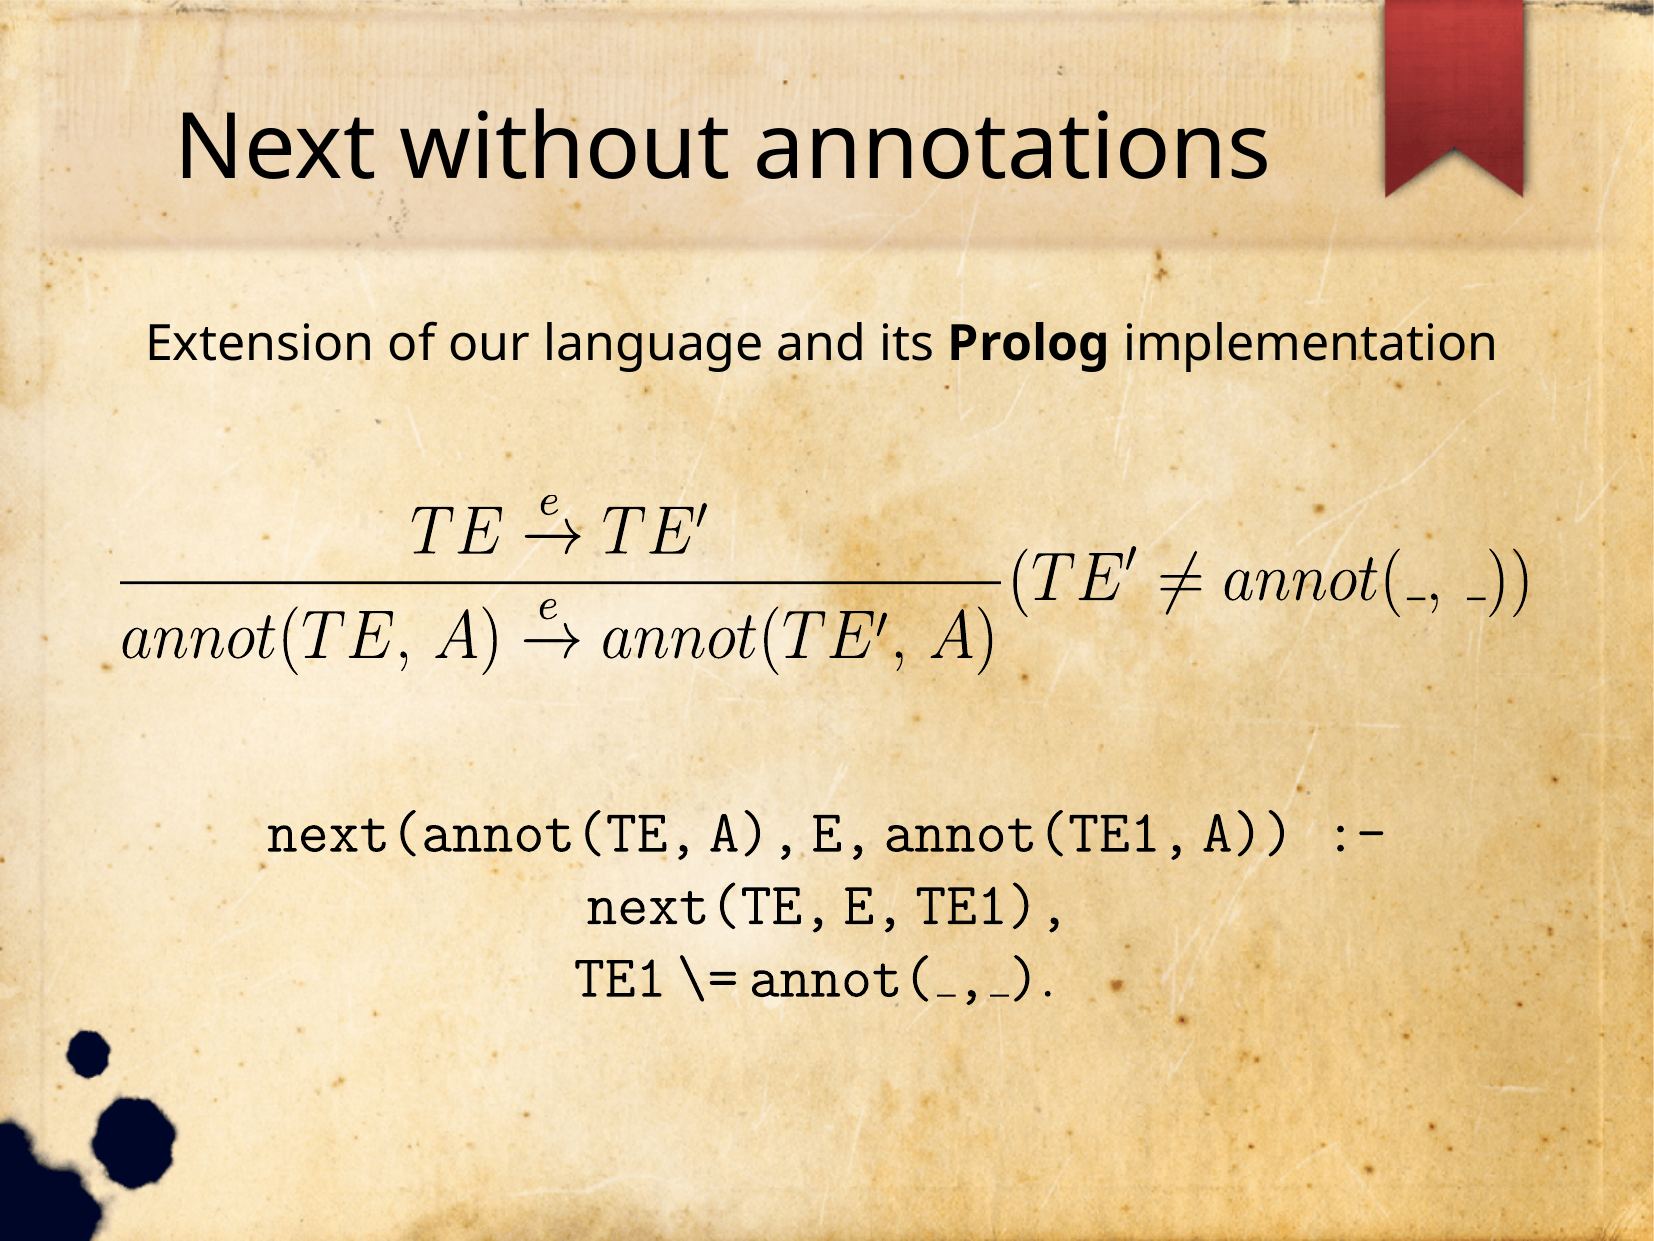

# Next without annotations
Extension of our language and its Prolog implementation